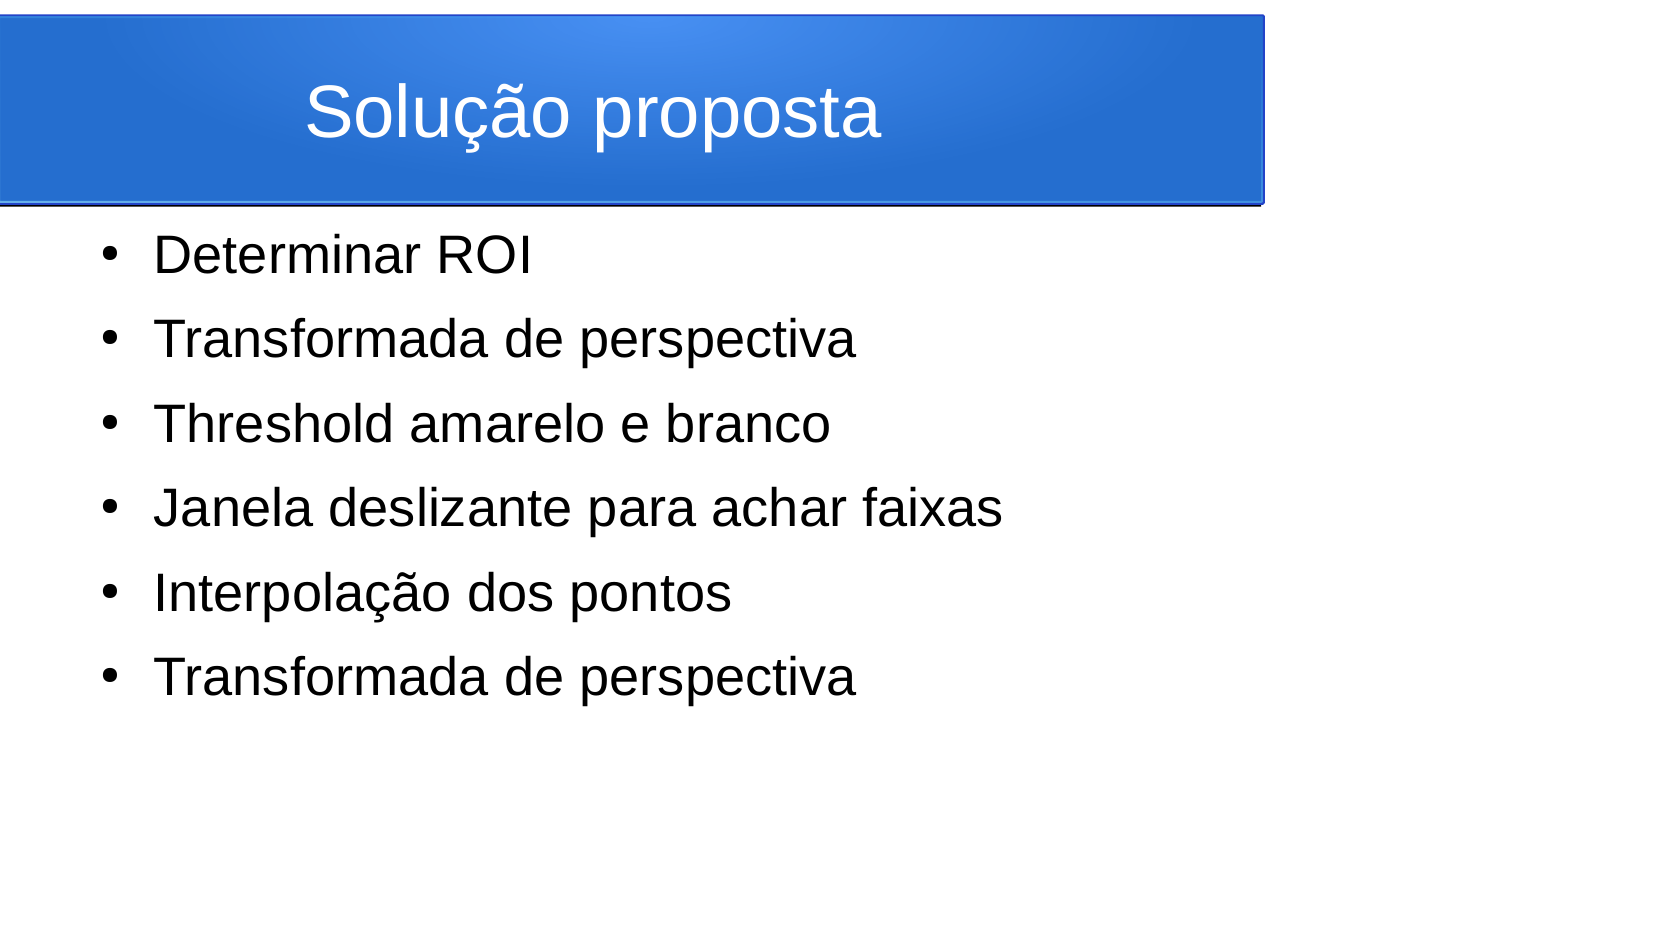

# Solução proposta
Determinar ROI
Transformada de perspectiva
Threshold amarelo e branco
Janela deslizante para achar faixas
Interpolação dos pontos
Transformada de perspectiva